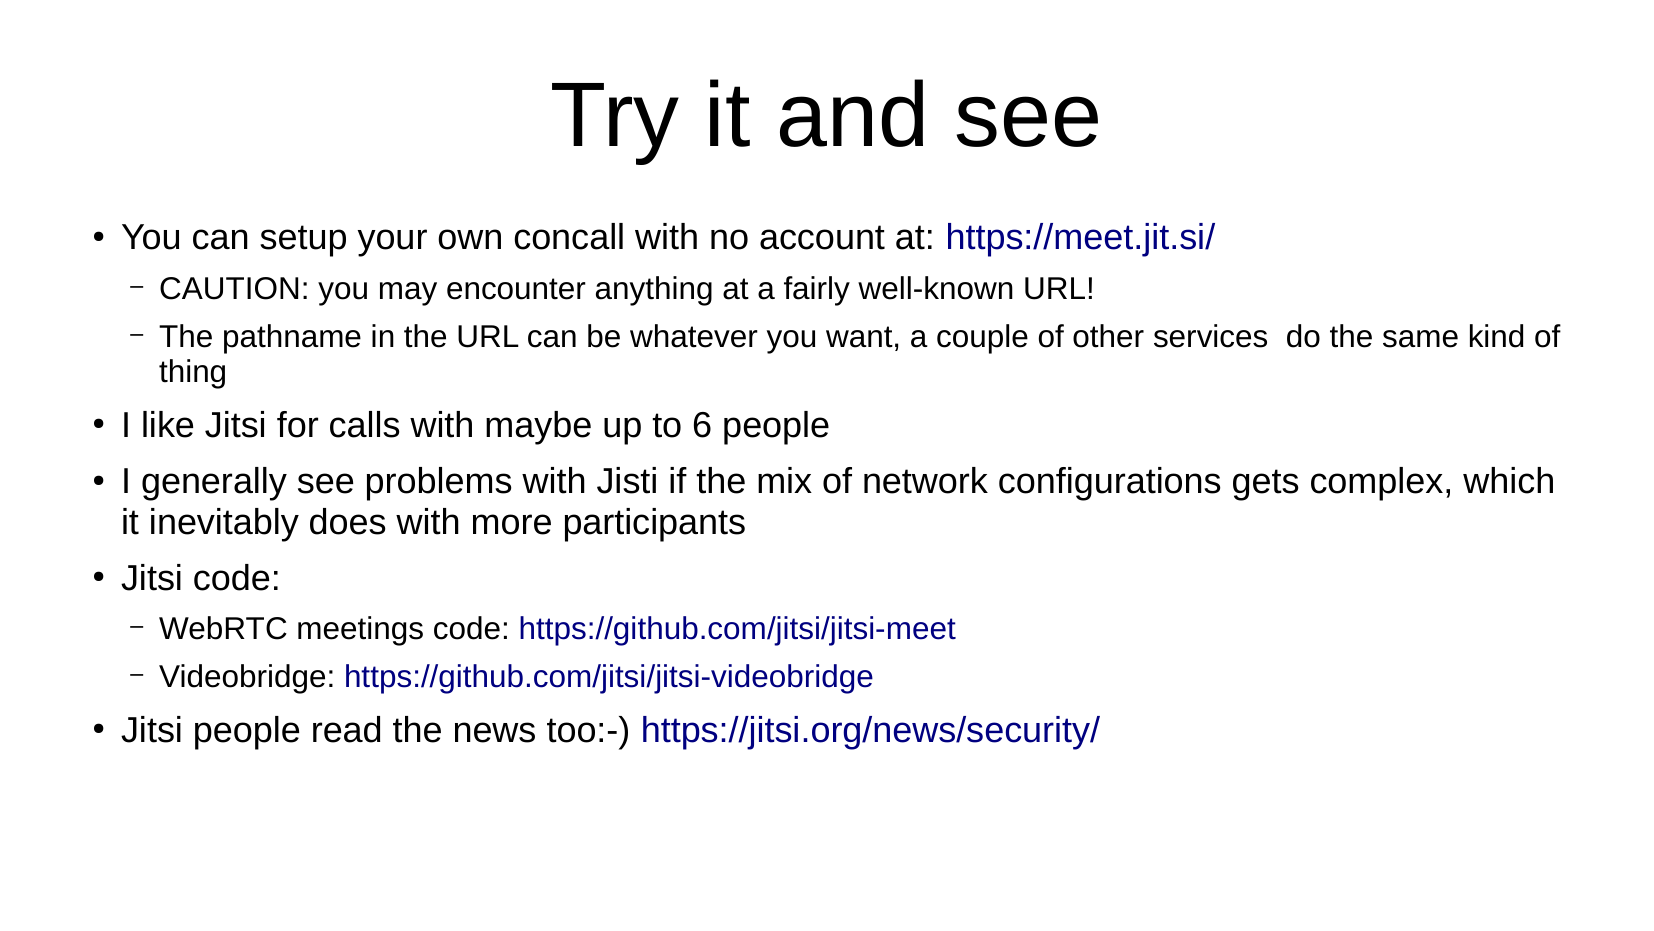

# Try it and see
You can setup your own concall with no account at: https://meet.jit.si/
CAUTION: you may encounter anything at a fairly well-known URL!
The pathname in the URL can be whatever you want, a couple of other services do the same kind of thing
I like Jitsi for calls with maybe up to 6 people
I generally see problems with Jisti if the mix of network configurations gets complex, which it inevitably does with more participants
Jitsi code:
WebRTC meetings code: https://github.com/jitsi/jitsi-meet
Videobridge: https://github.com/jitsi/jitsi-videobridge
Jitsi people read the news too:-) https://jitsi.org/news/security/